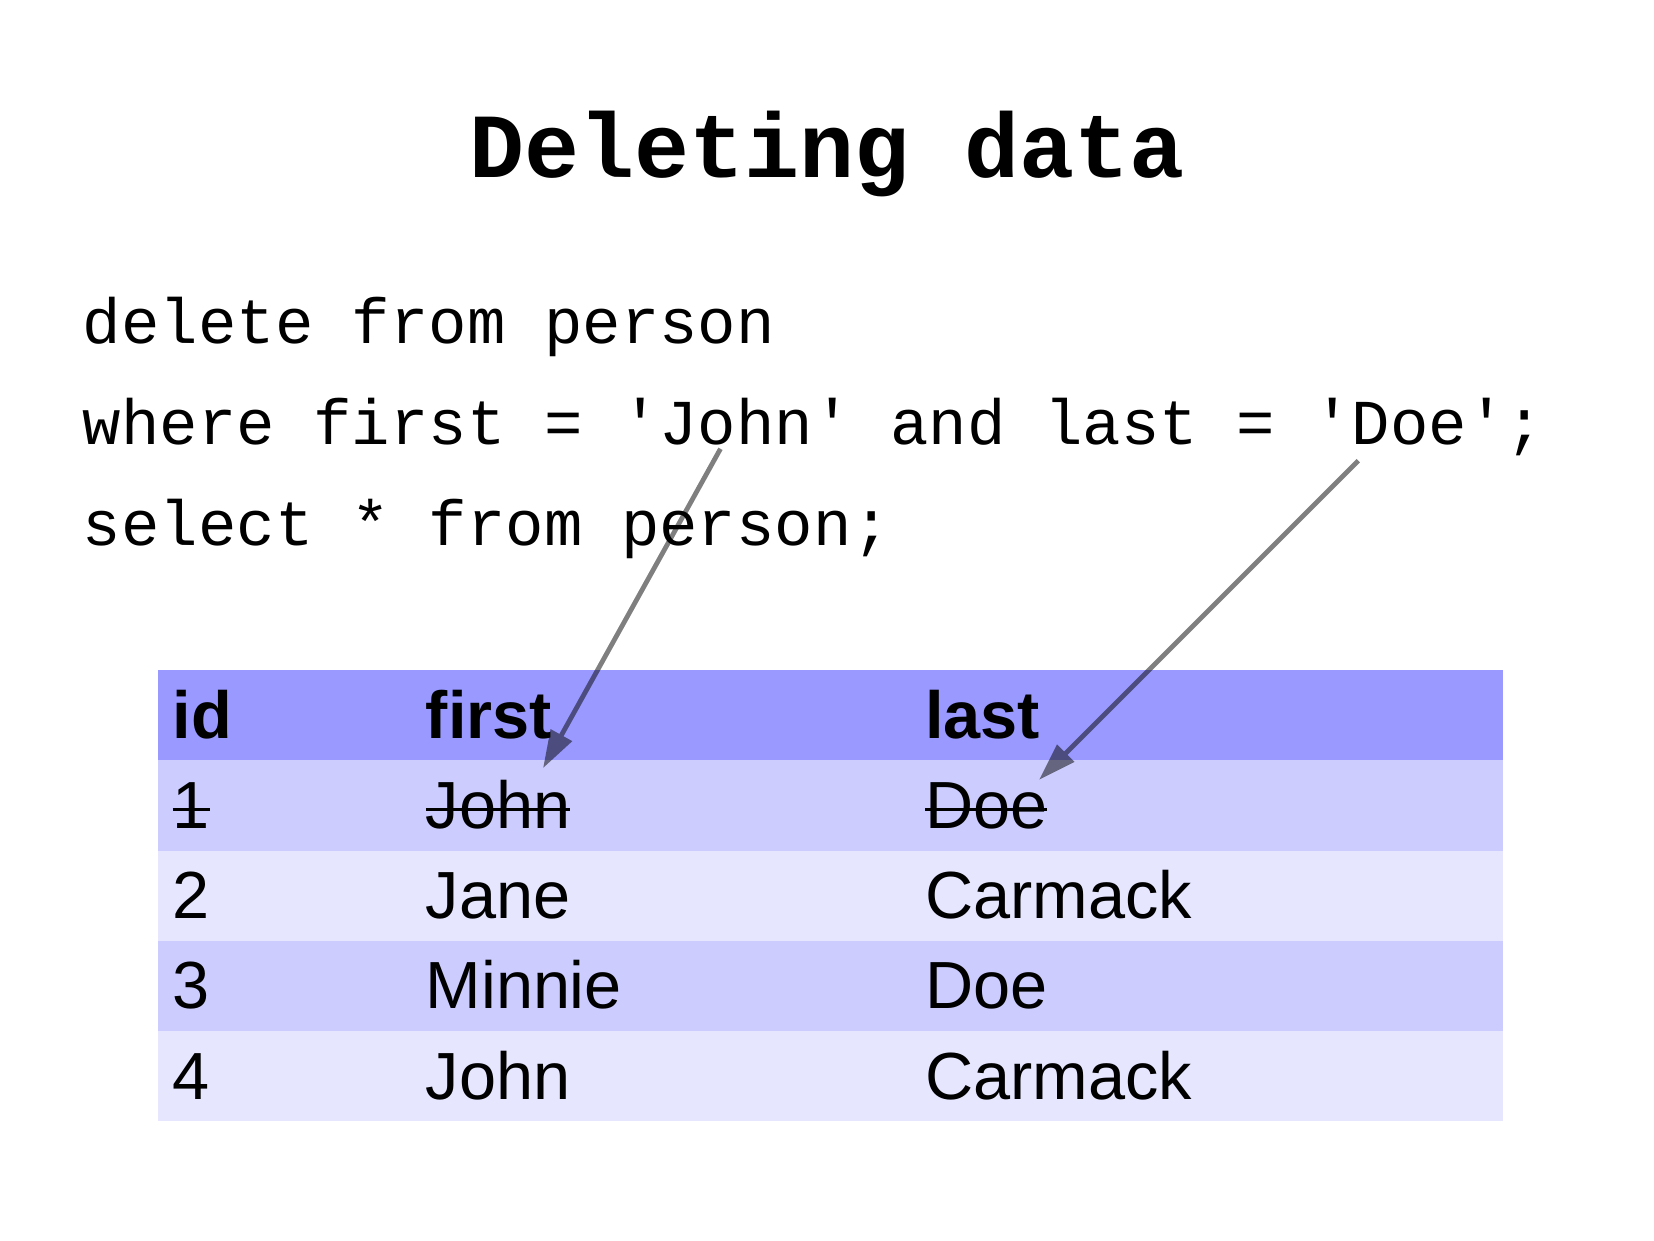

# Deleting data
delete from person
where first = 'John' and last = 'Doe';
select * from person;
| id | first | last |
| --- | --- | --- |
| 1 | John | Doe |
| 2 | Jane | Carmack |
| 3 | Minnie | Doe |
| 4 | John | Carmack |